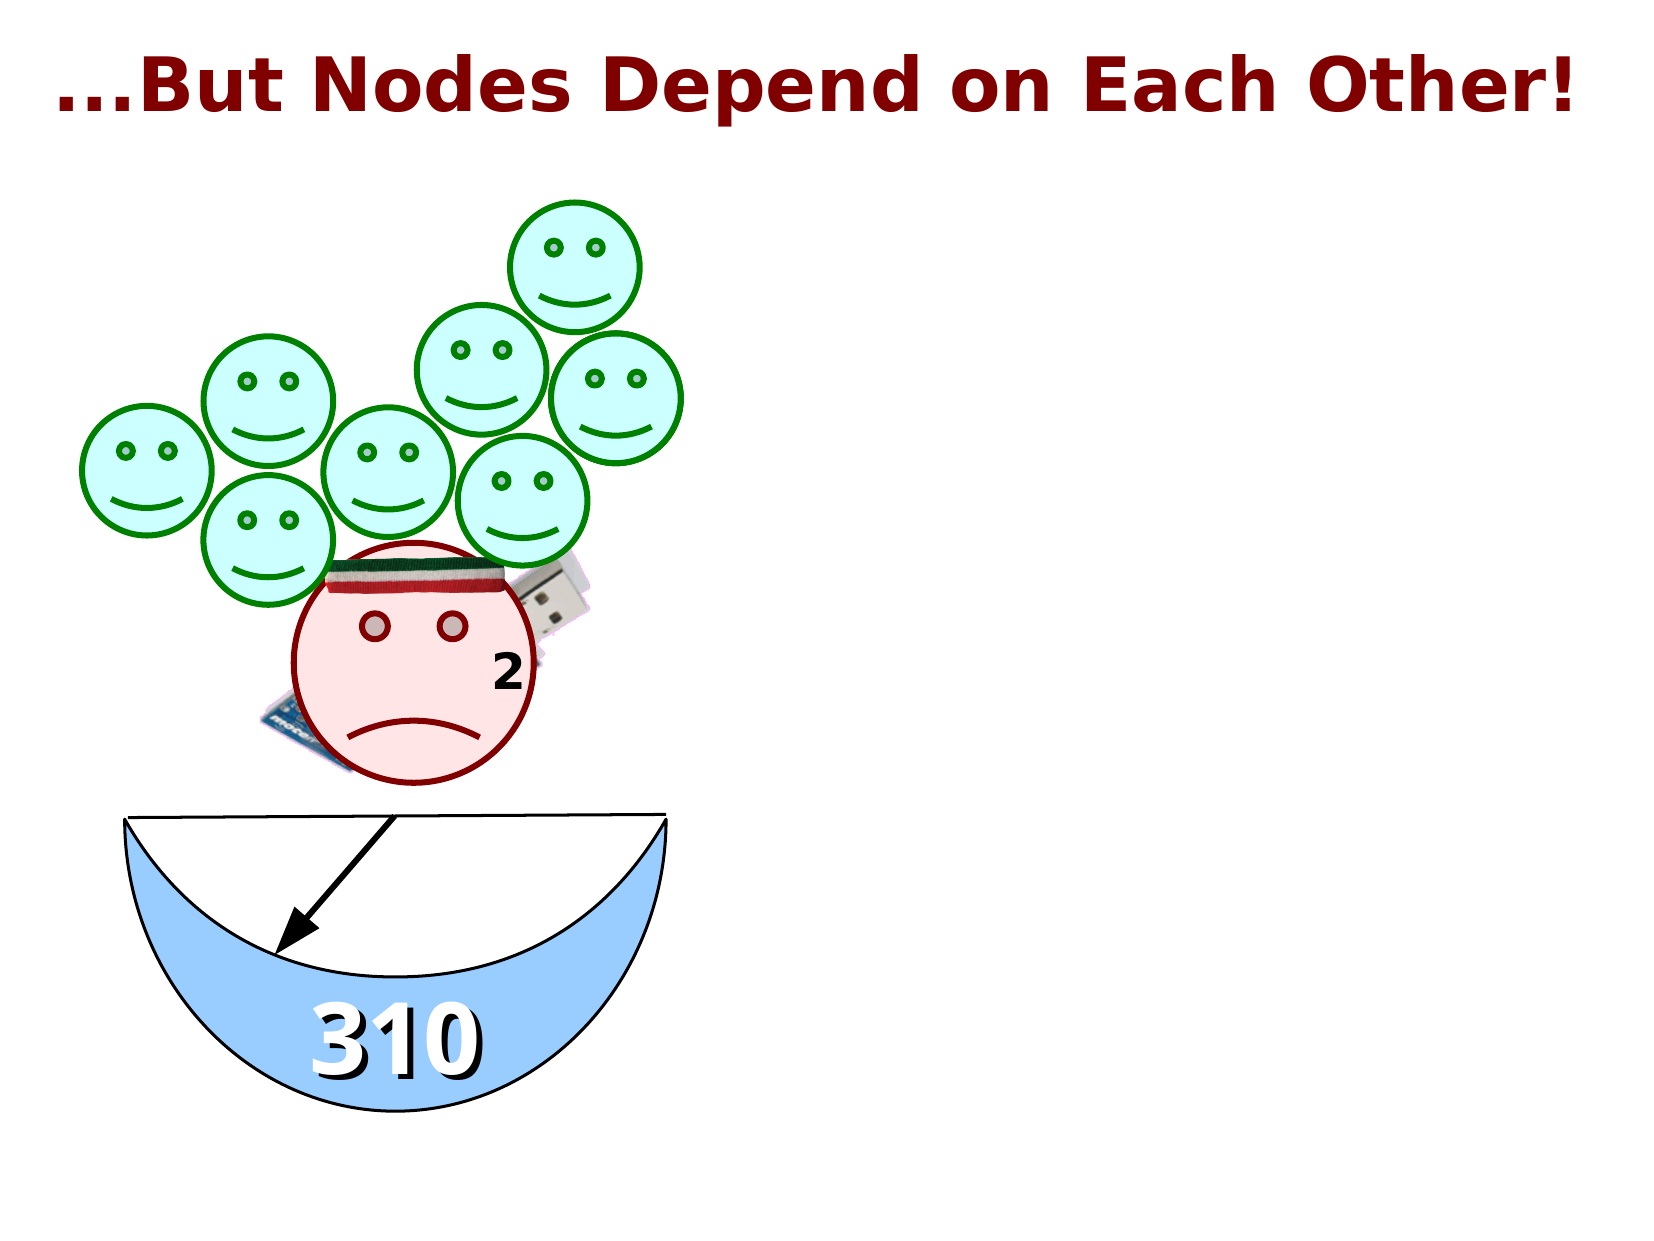

# ...But Nodes Depend on Each Other!
2
310